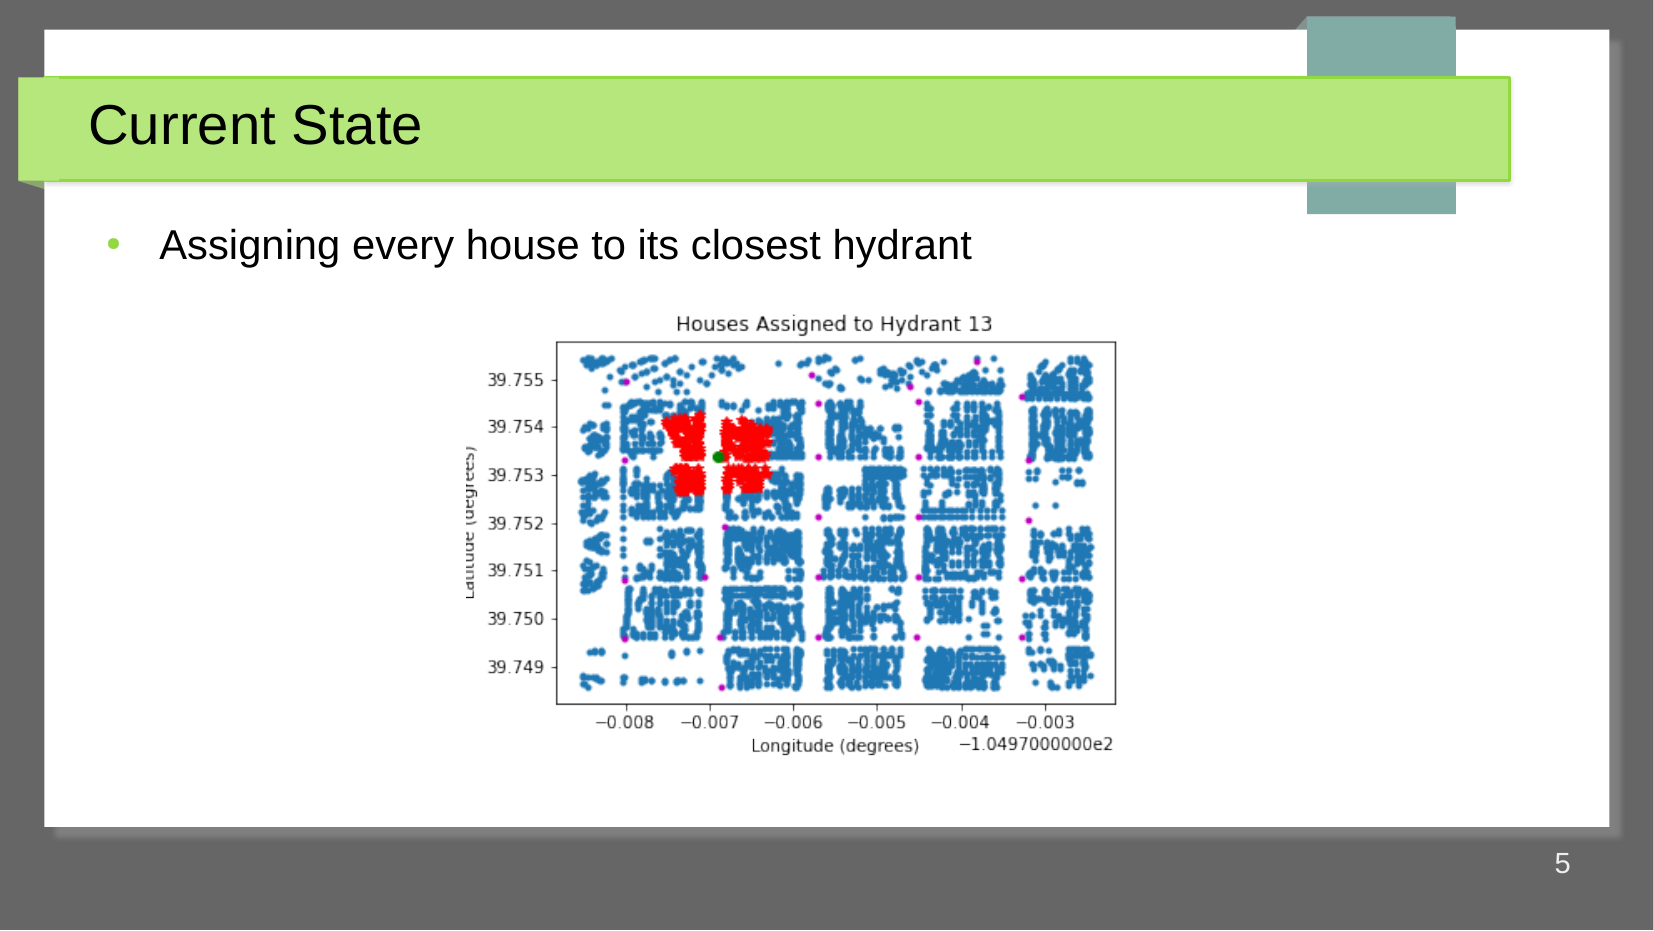

# Current State
Assigning every house to its closest hydrant
5